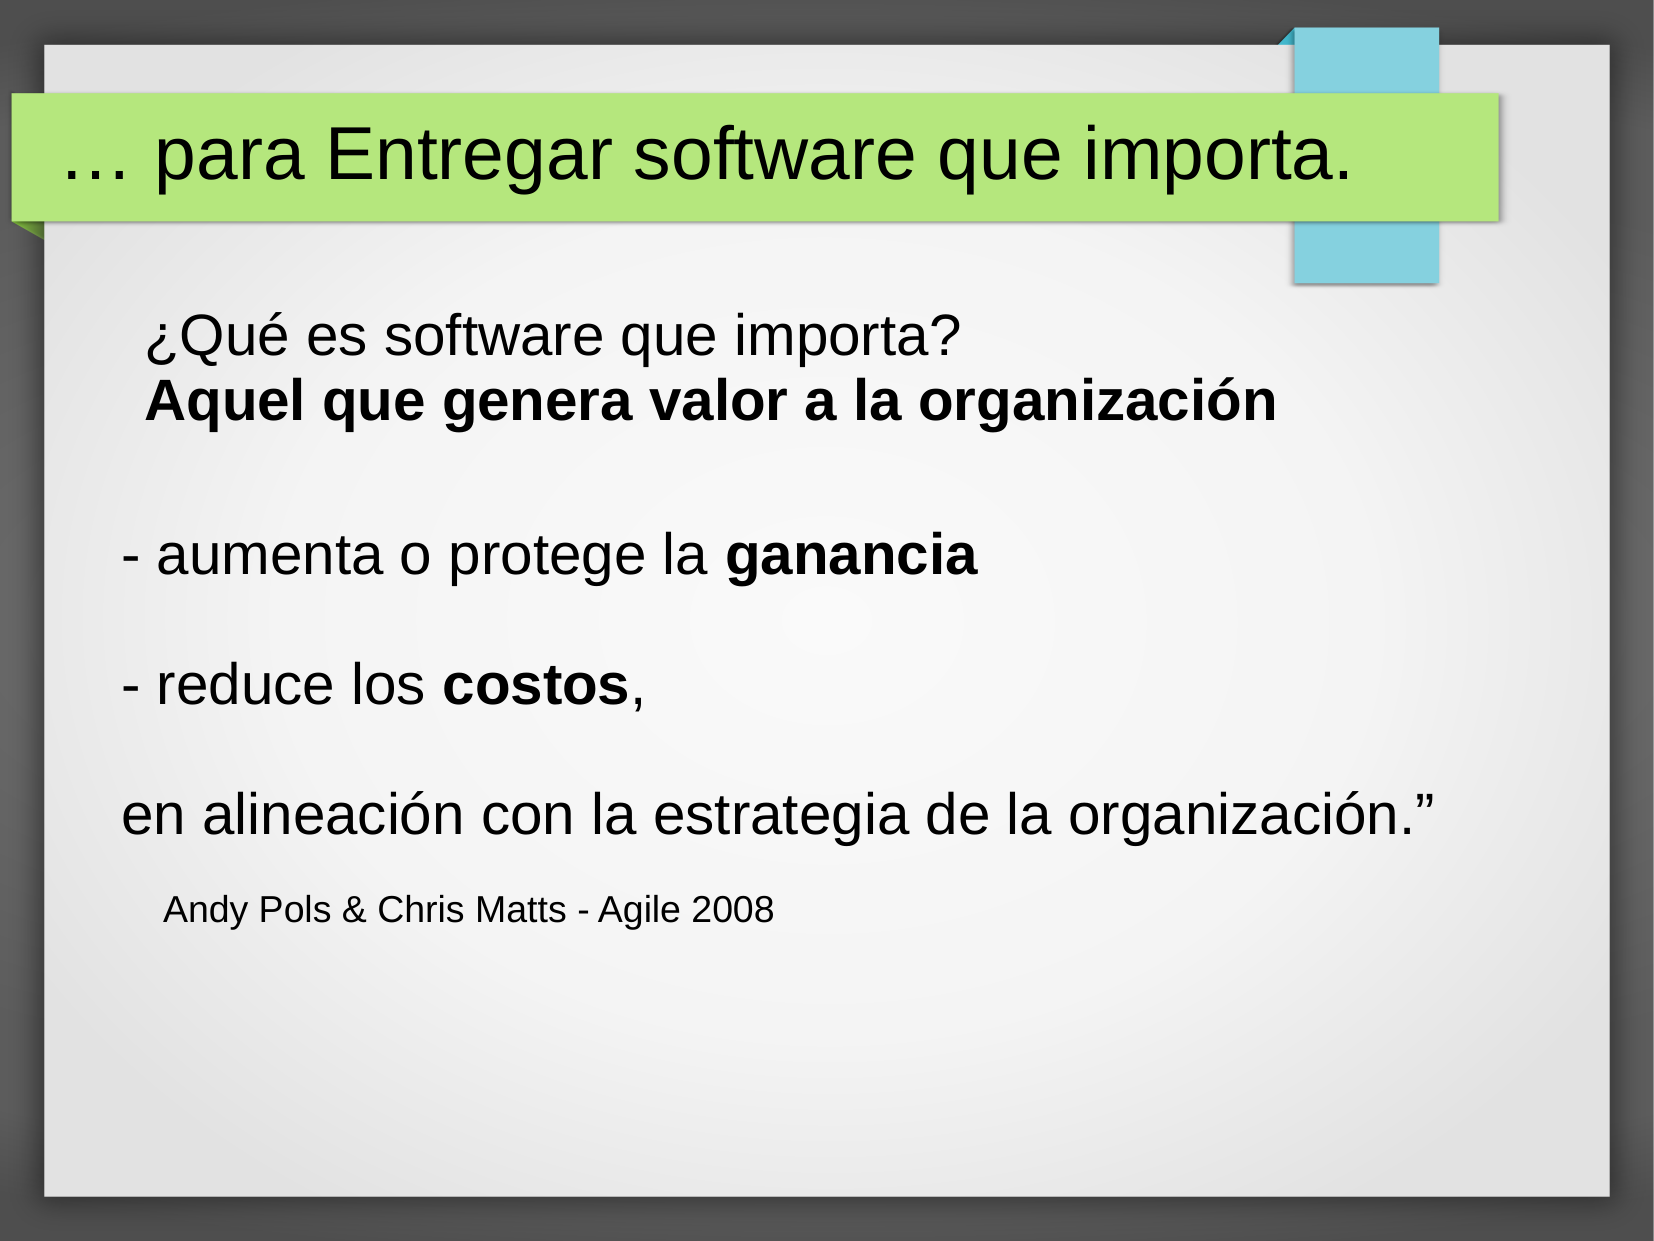

# … para Entregar software que importa.
¿Qué es software que importa?
Aquel que genera valor a la organización
- aumenta o protege la ganancia
- reduce los costos,
en alineación con la estrategia de la organización.”
 Andy Pols & Chris Matts - Agile 2008